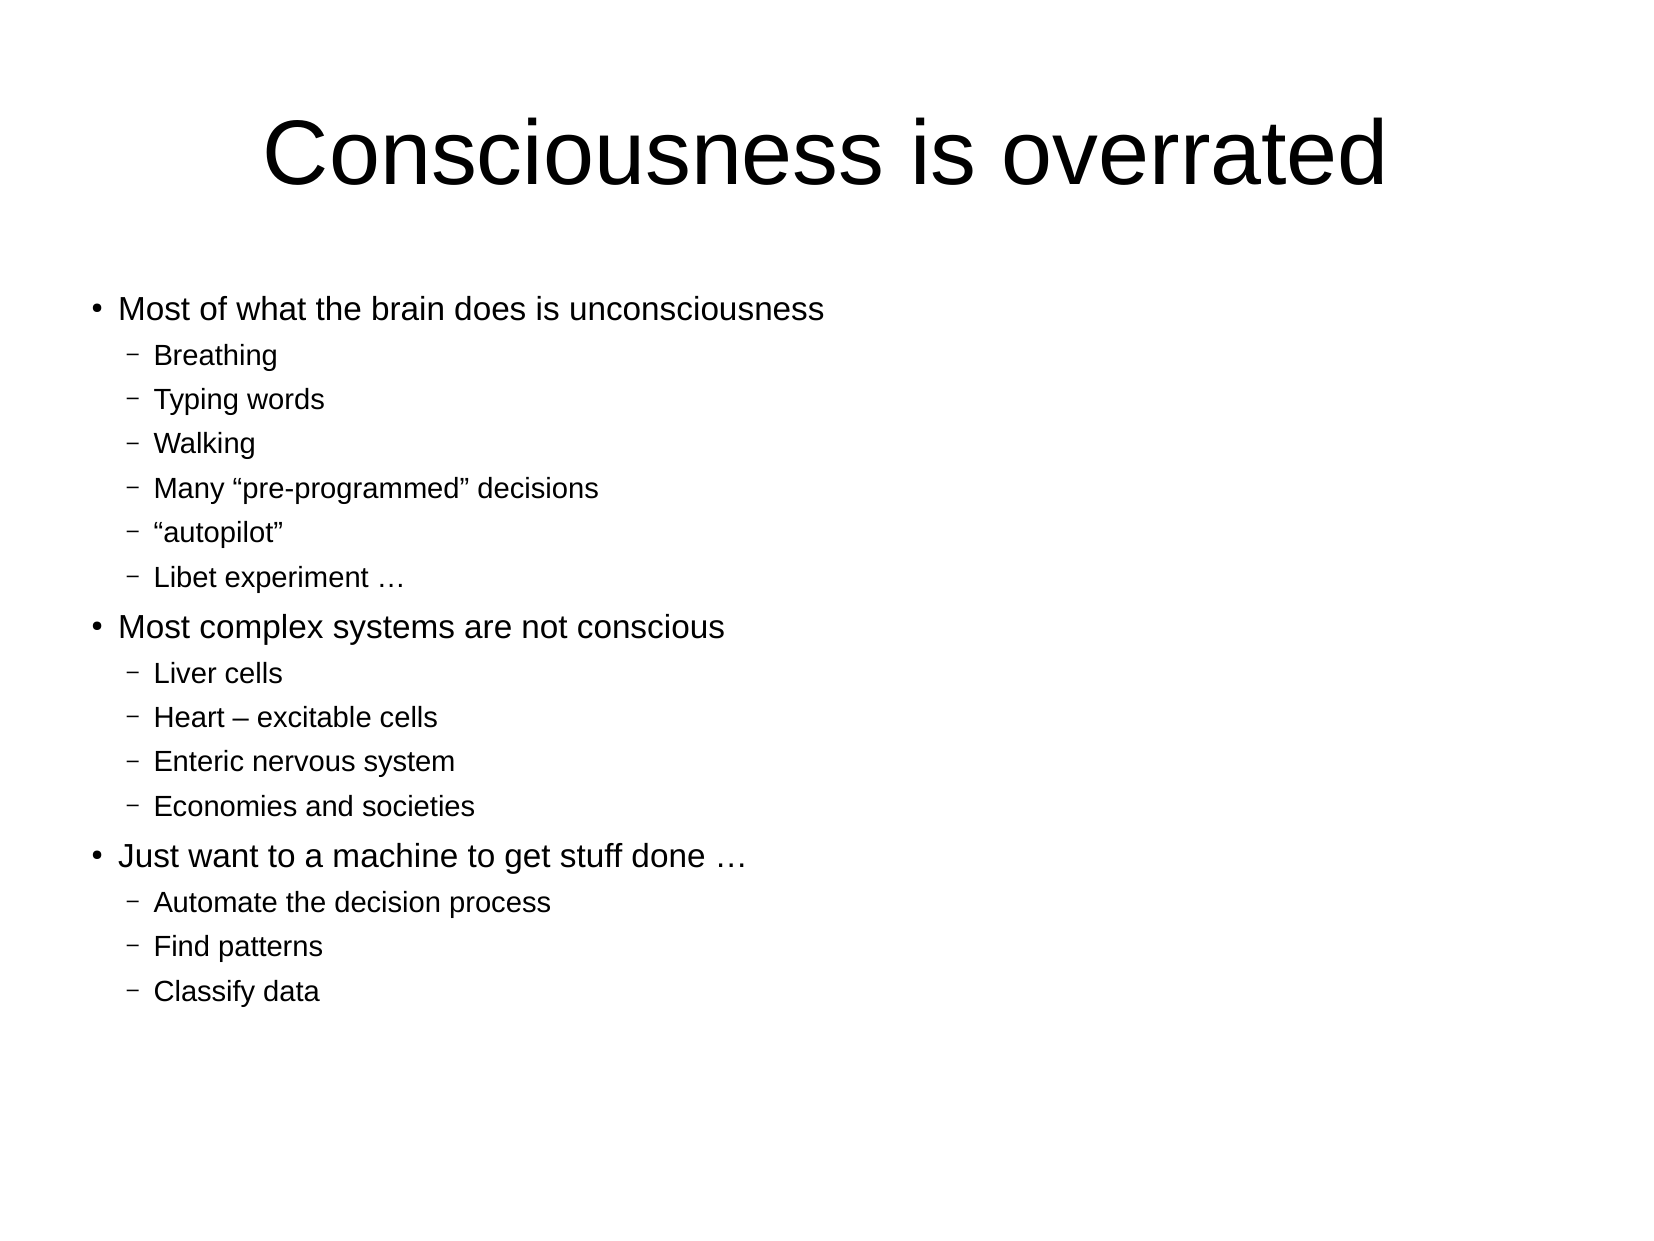

# Consciousness is overrated
Most of what the brain does is unconsciousness
Breathing
Typing words
Walking
Many “pre-programmed” decisions
“autopilot”
Libet experiment …
Most complex systems are not conscious
Liver cells
Heart – excitable cells
Enteric nervous system
Economies and societies
Just want to a machine to get stuff done …
Automate the decision process
Find patterns
Classify data